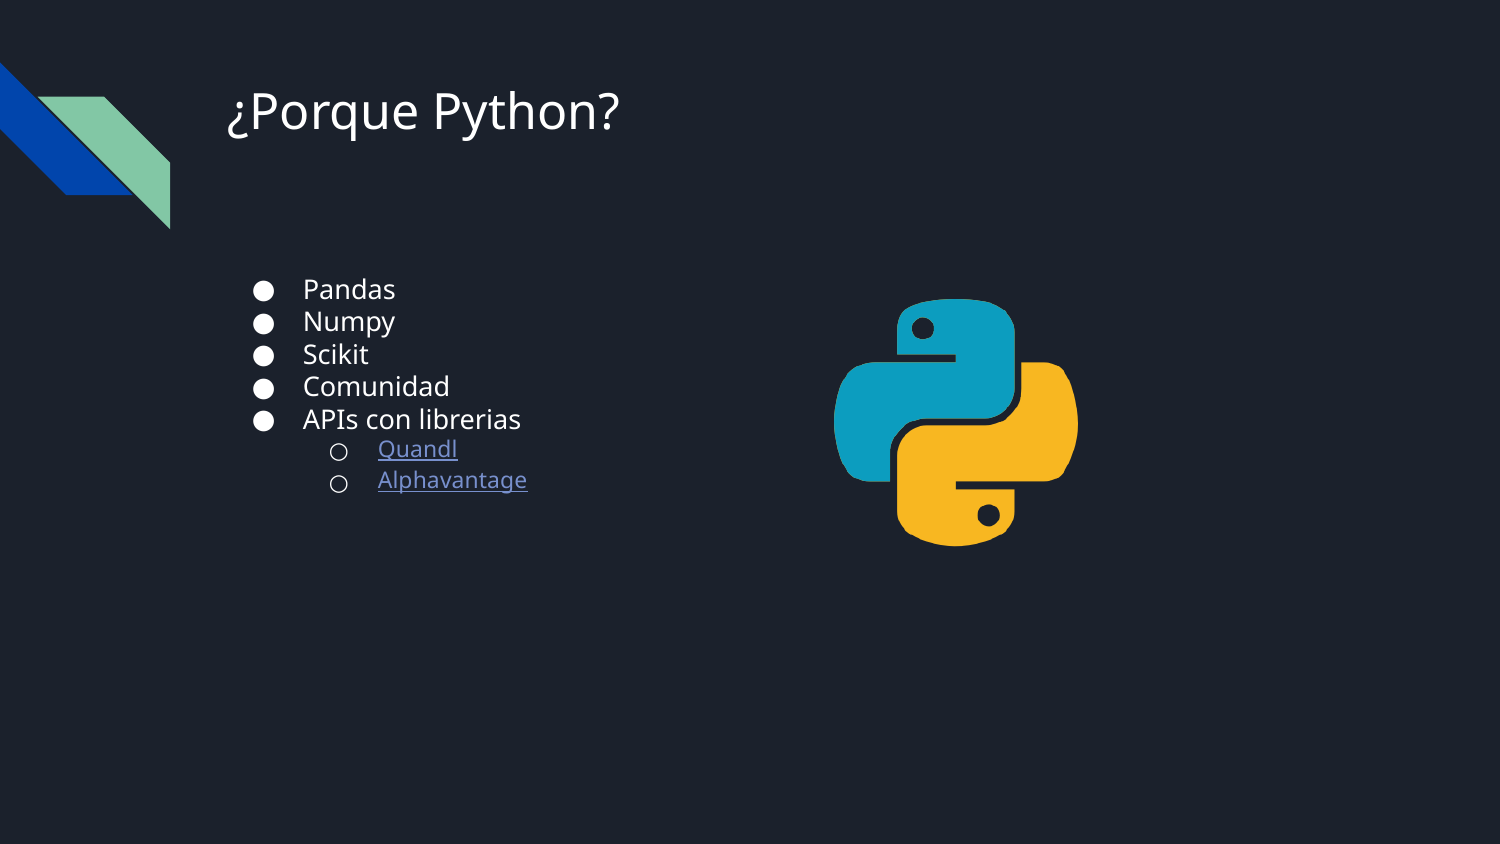

# ¿Porque Python?
Pandas
Numpy
Scikit
Comunidad
APIs con librerias
Quandl
Alphavantage